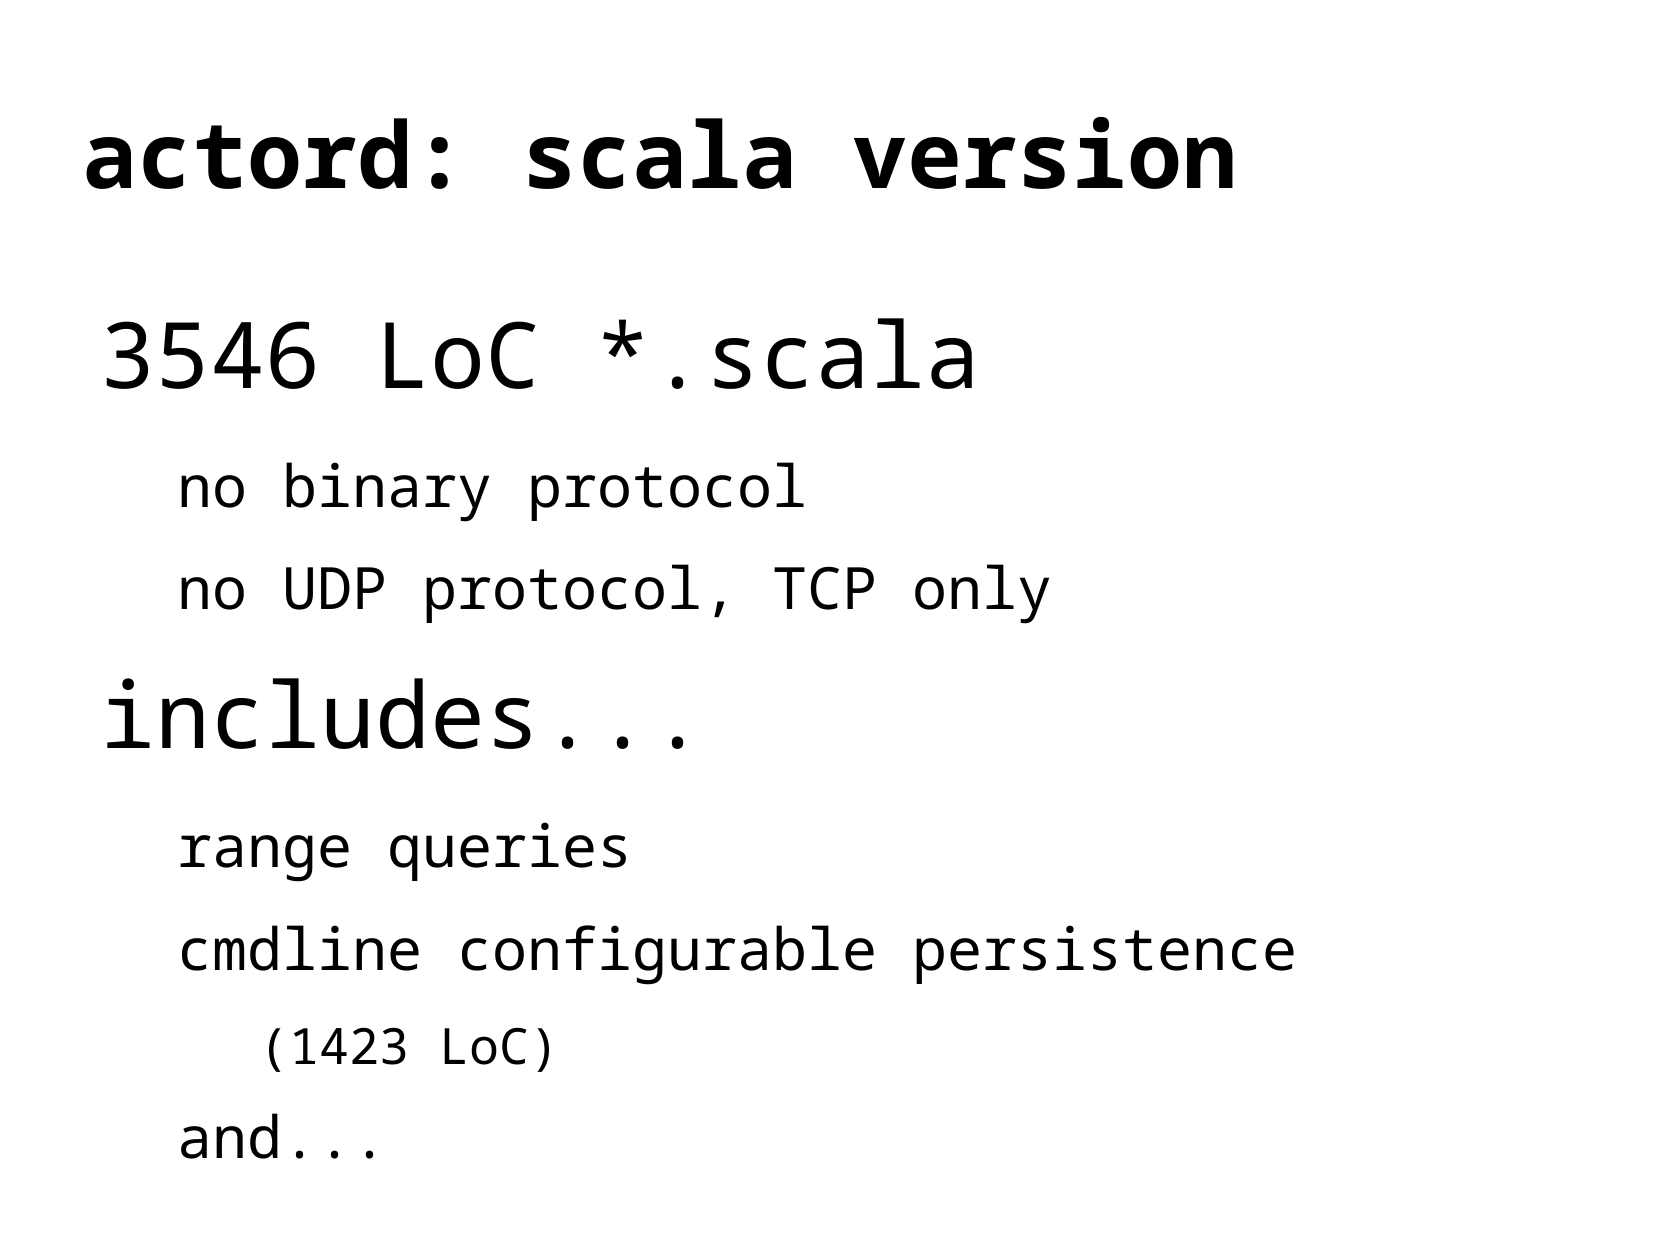

# actord: scala version
3546 LoC *.scala
no binary protocol
no UDP protocol, TCP only
includes...
range queries
cmdline configurable persistence
(1423 LoC)
and...